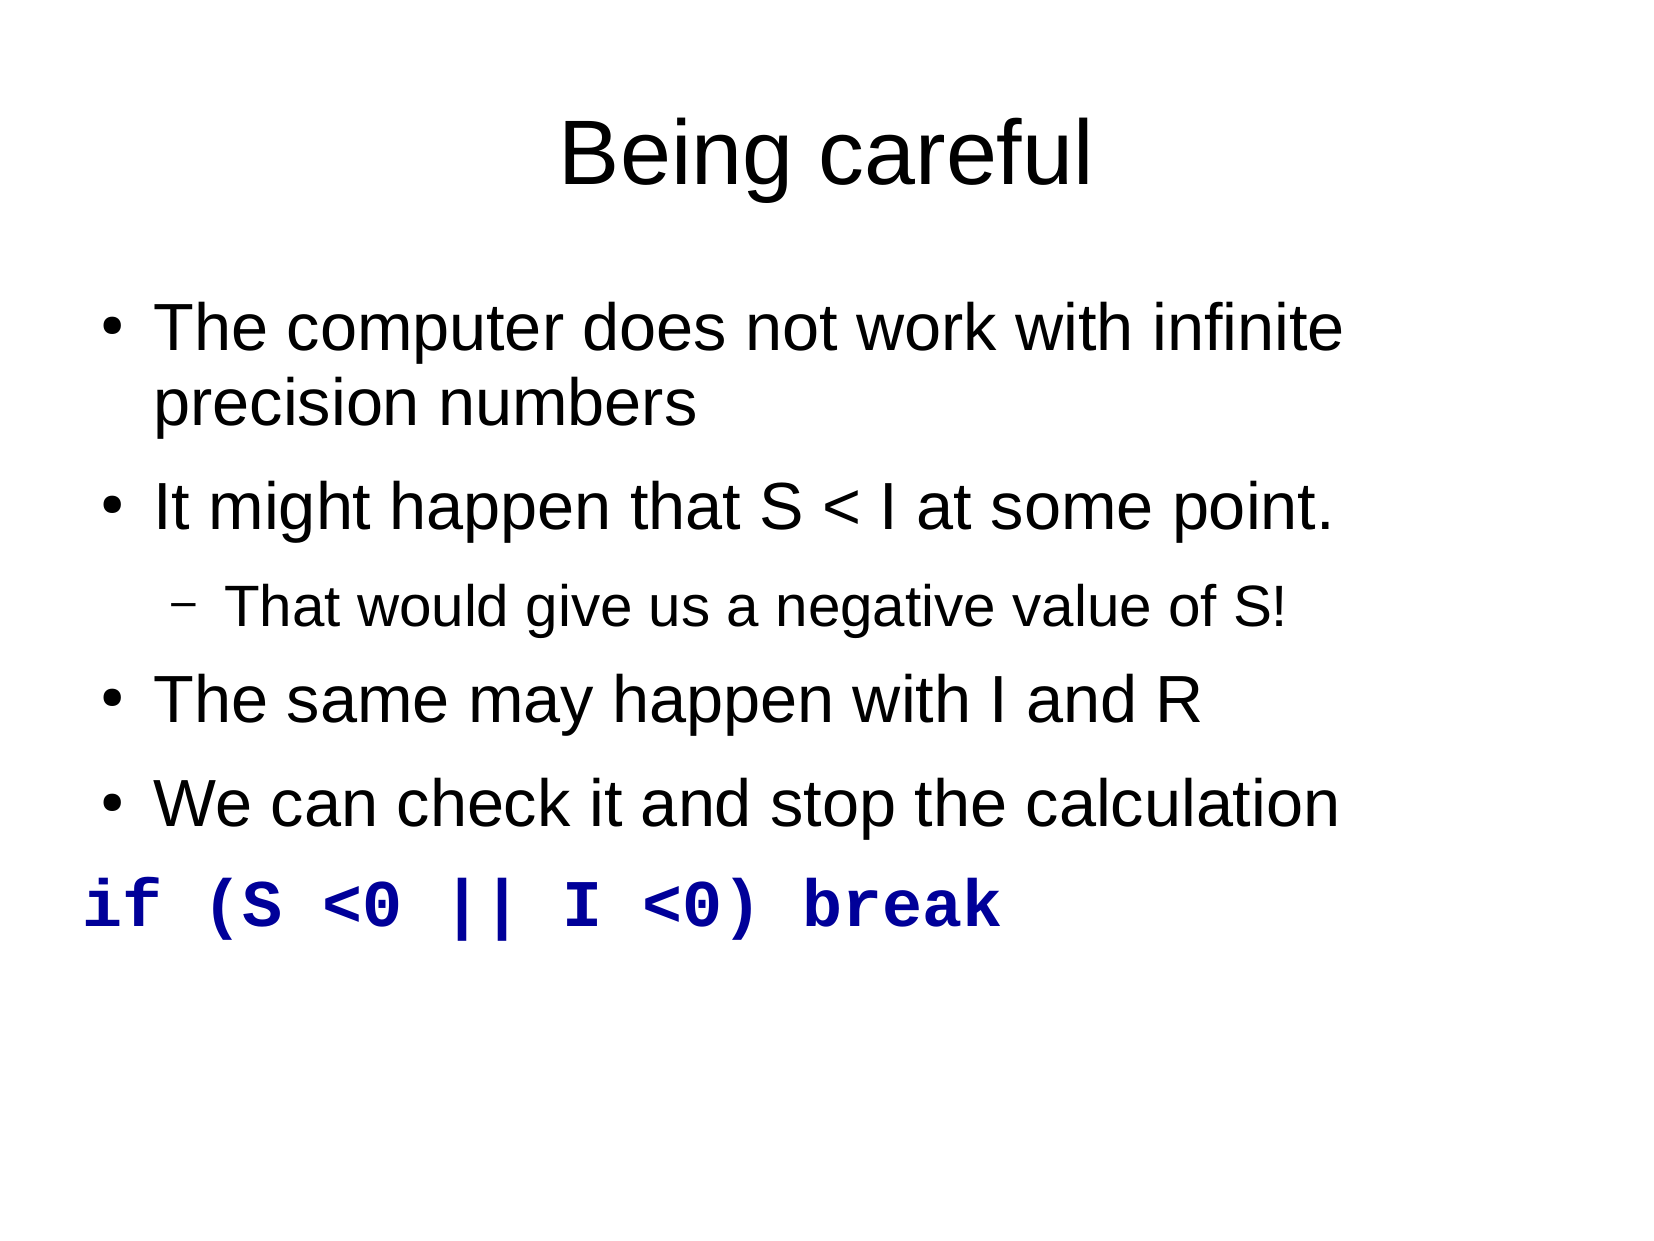

# Being careful
The computer does not work with infinite precision numbers
It might happen that S < I at some point.
That would give us a negative value of S!
The same may happen with I and R
We can check it and stop the calculation
if (S <0 || I <0) break